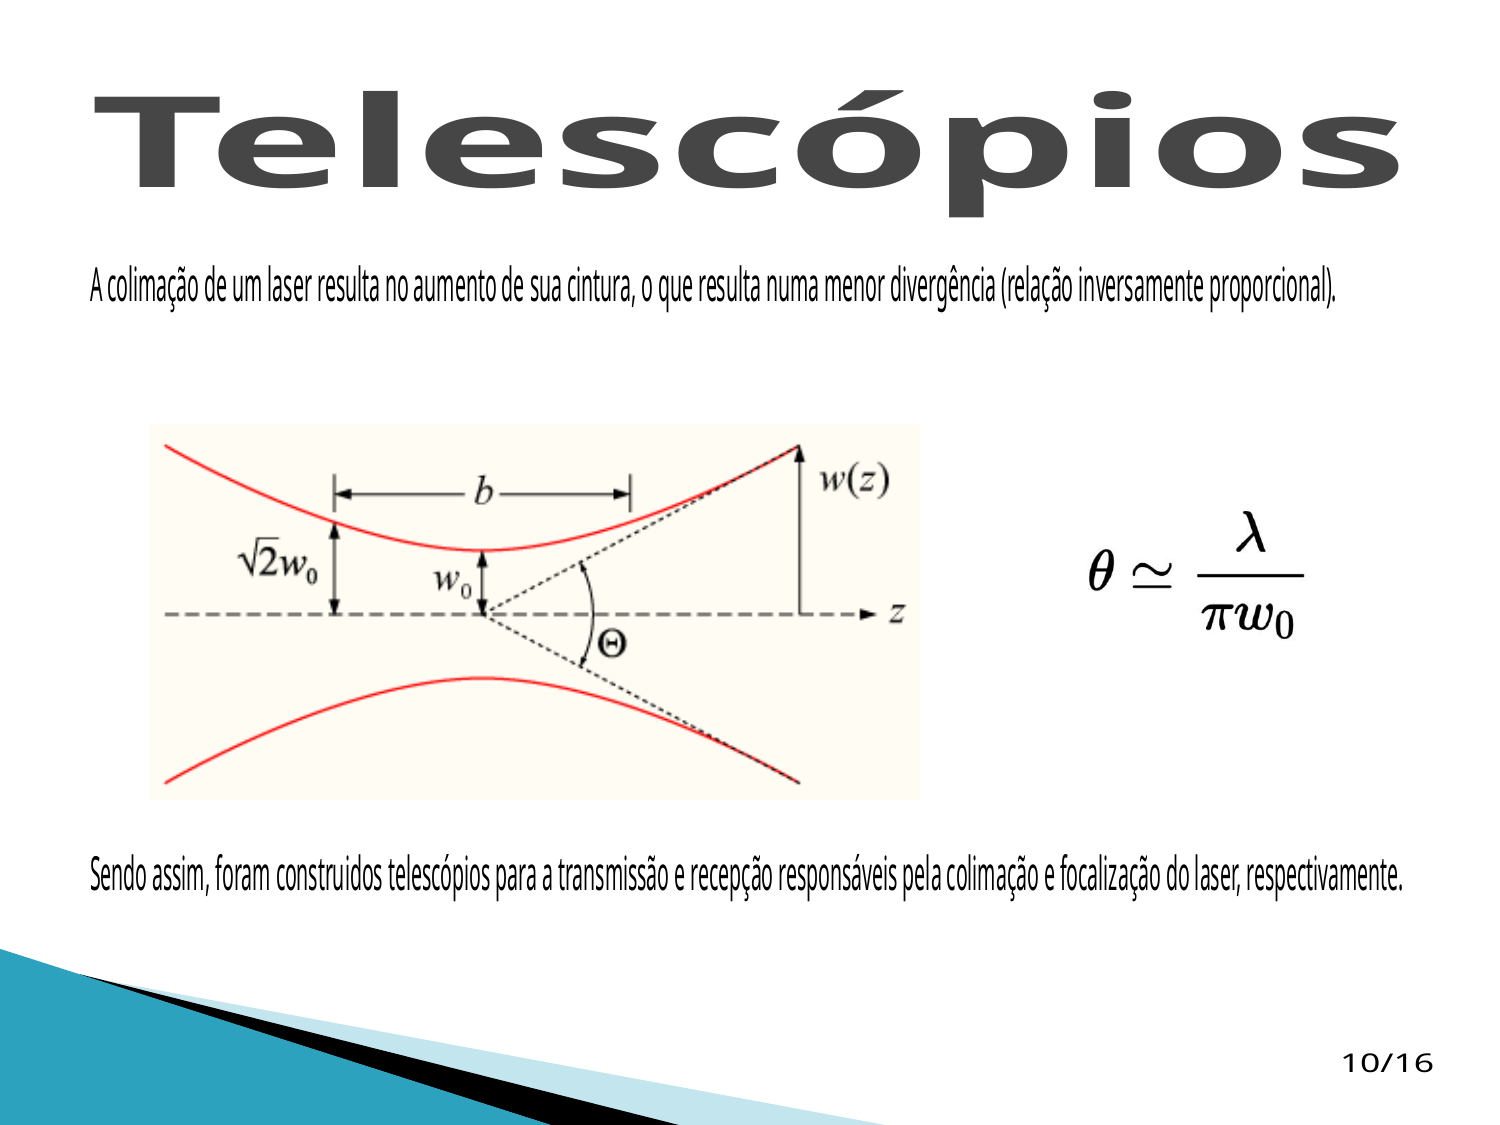

Telescópios
A colimação de um laser resulta no aumento de sua cintura, o que resulta numa menor divergência (relação inversamente proporcional).
Sendo assim, foram construidos telescópios para a transmissão e recepção responsáveis pela colimação e focalização do laser, respectivamente.
10/16